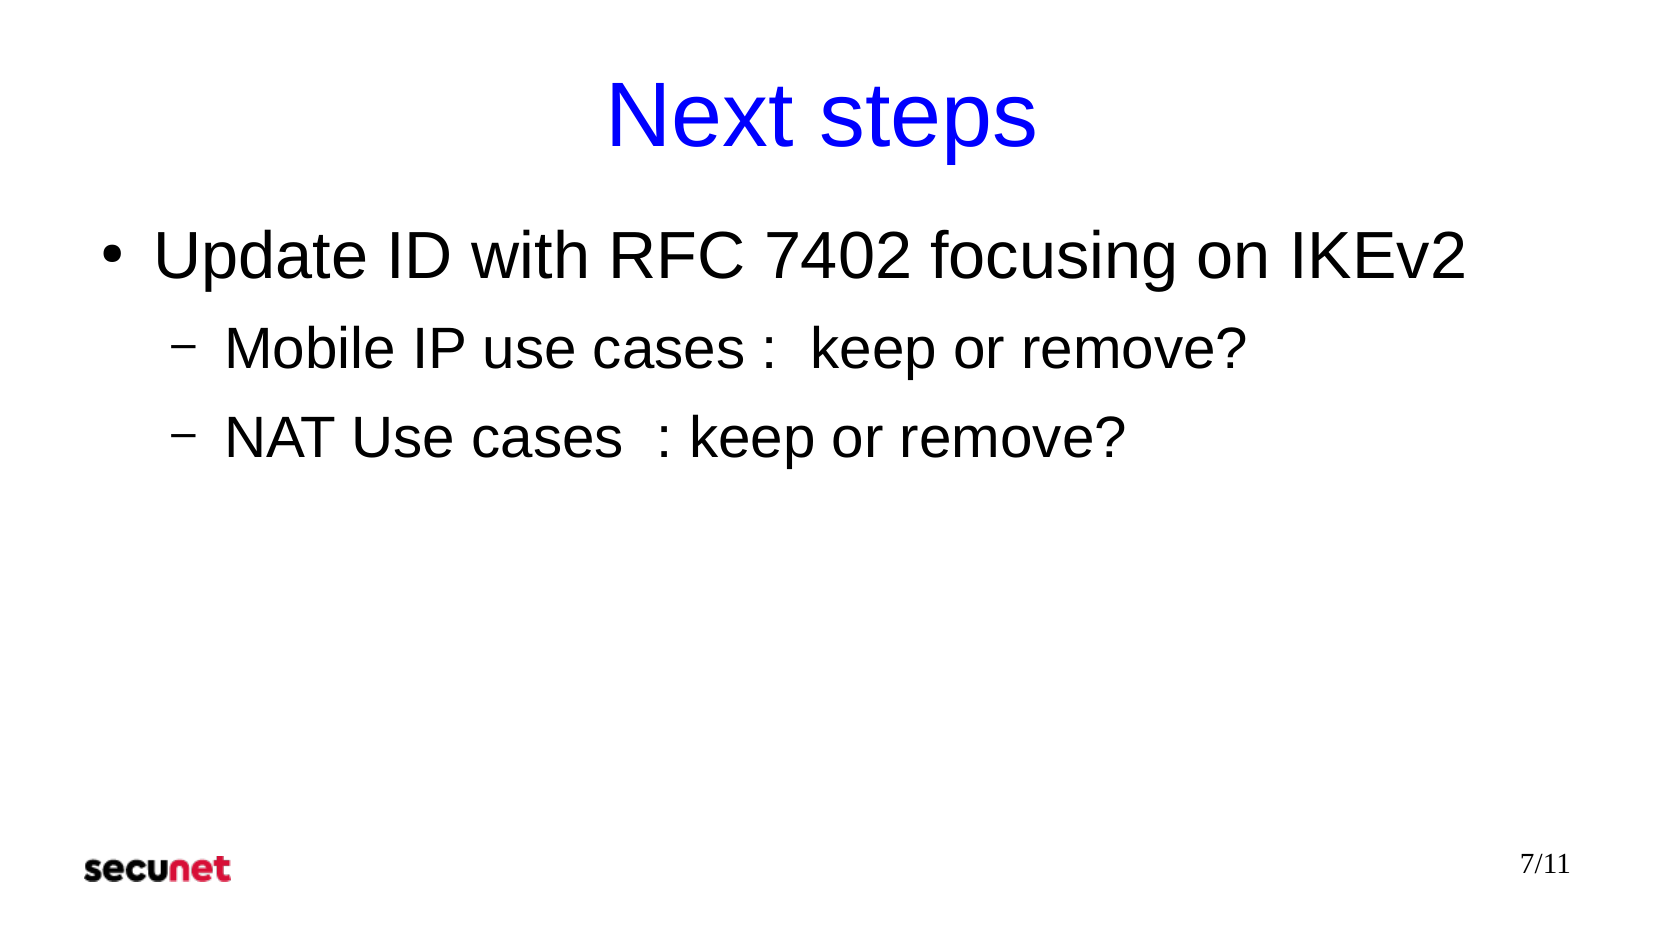

# Next steps
Update ID with RFC 7402 focusing on IKEv2
Mobile IP use cases : keep or remove?
NAT Use cases : keep or remove?
7